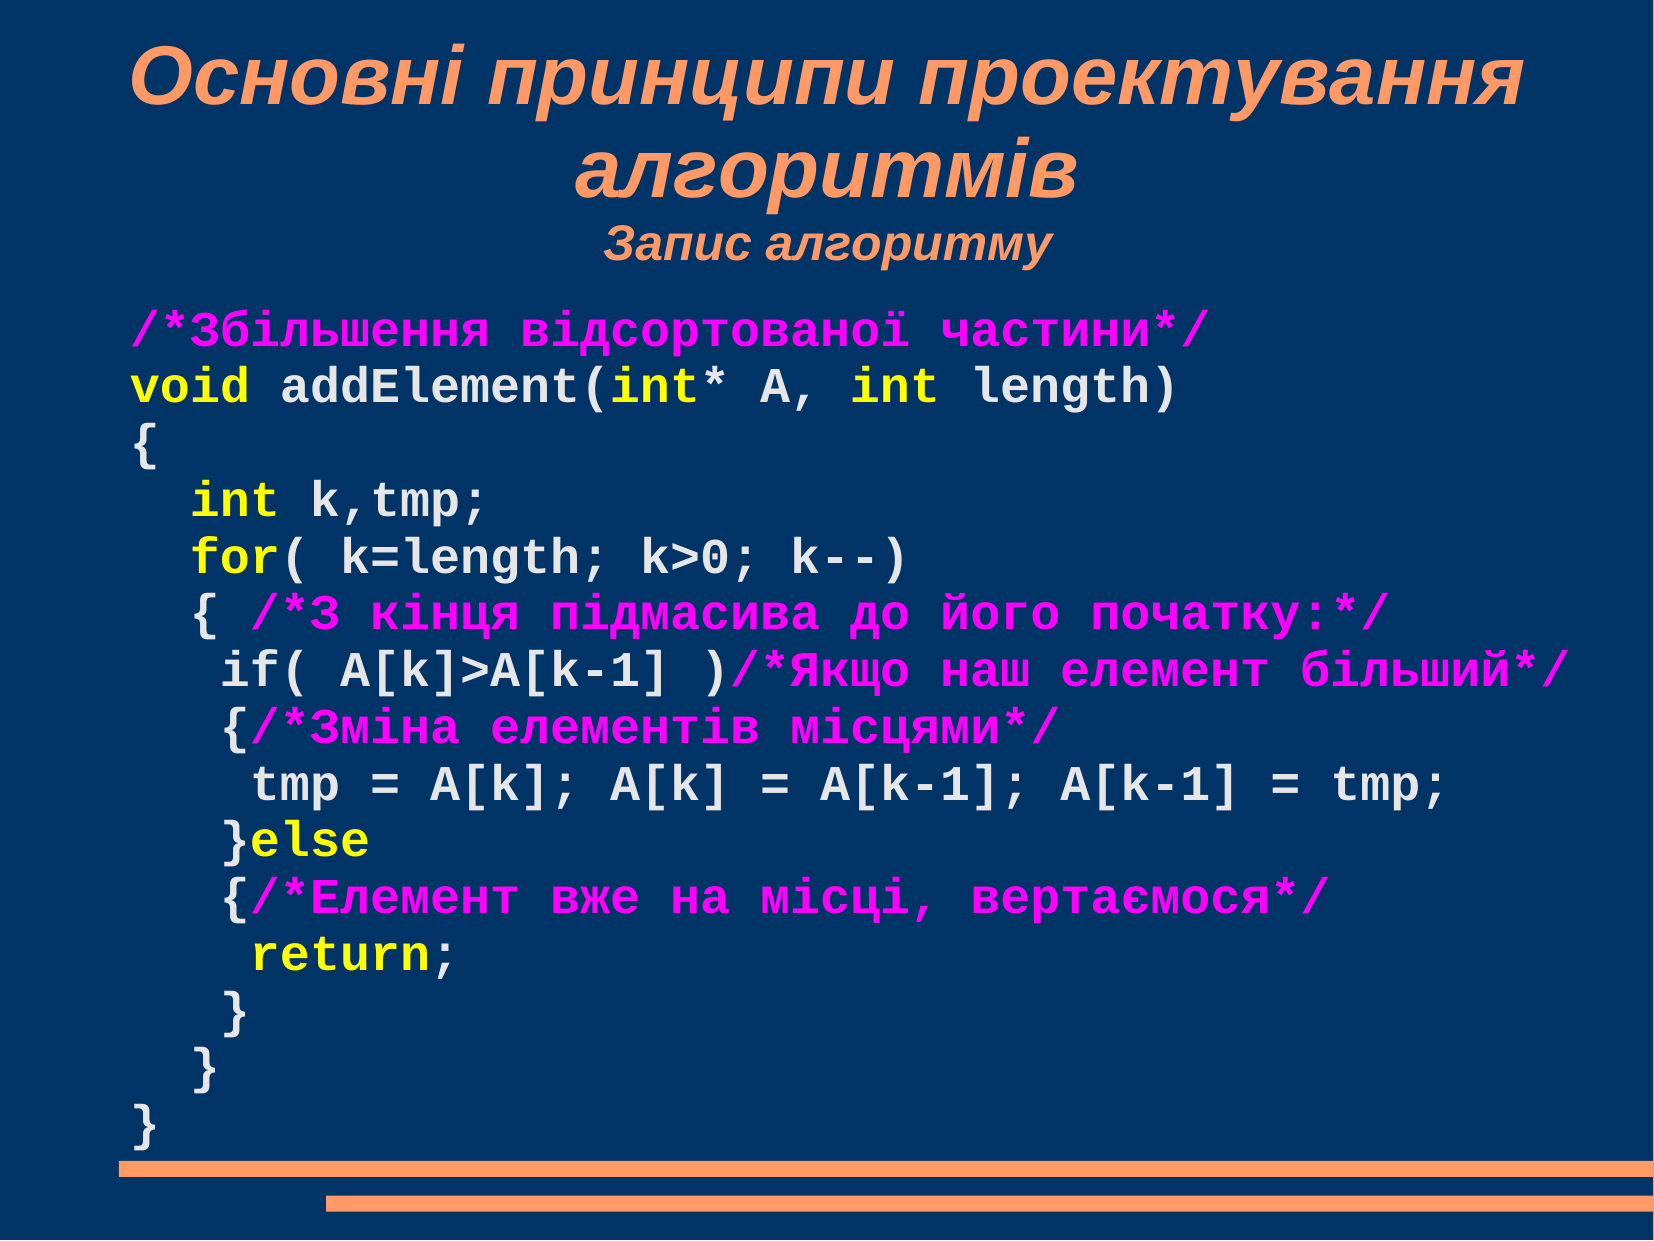

# Основні принципи проектування алгоритмів Запис алгоритму
/*Збільшення відсортованої частини*/
void addElement(int* A, int length)
{
 int k,tmp;
 for( k=length; k>0; k--)
 { /*З кінця підмасива до його початку:*/
 if( A[k]>A[k-1] )/*Якщо наш елемент більший*/
 {/*Зміна елементів місцями*/
 tmp = A[k]; A[k] = A[k-1]; A[k-1] = tmp;
 }else
 {/*Елемент вже на місці, вертаємося*/
 return;
 }
 }
}